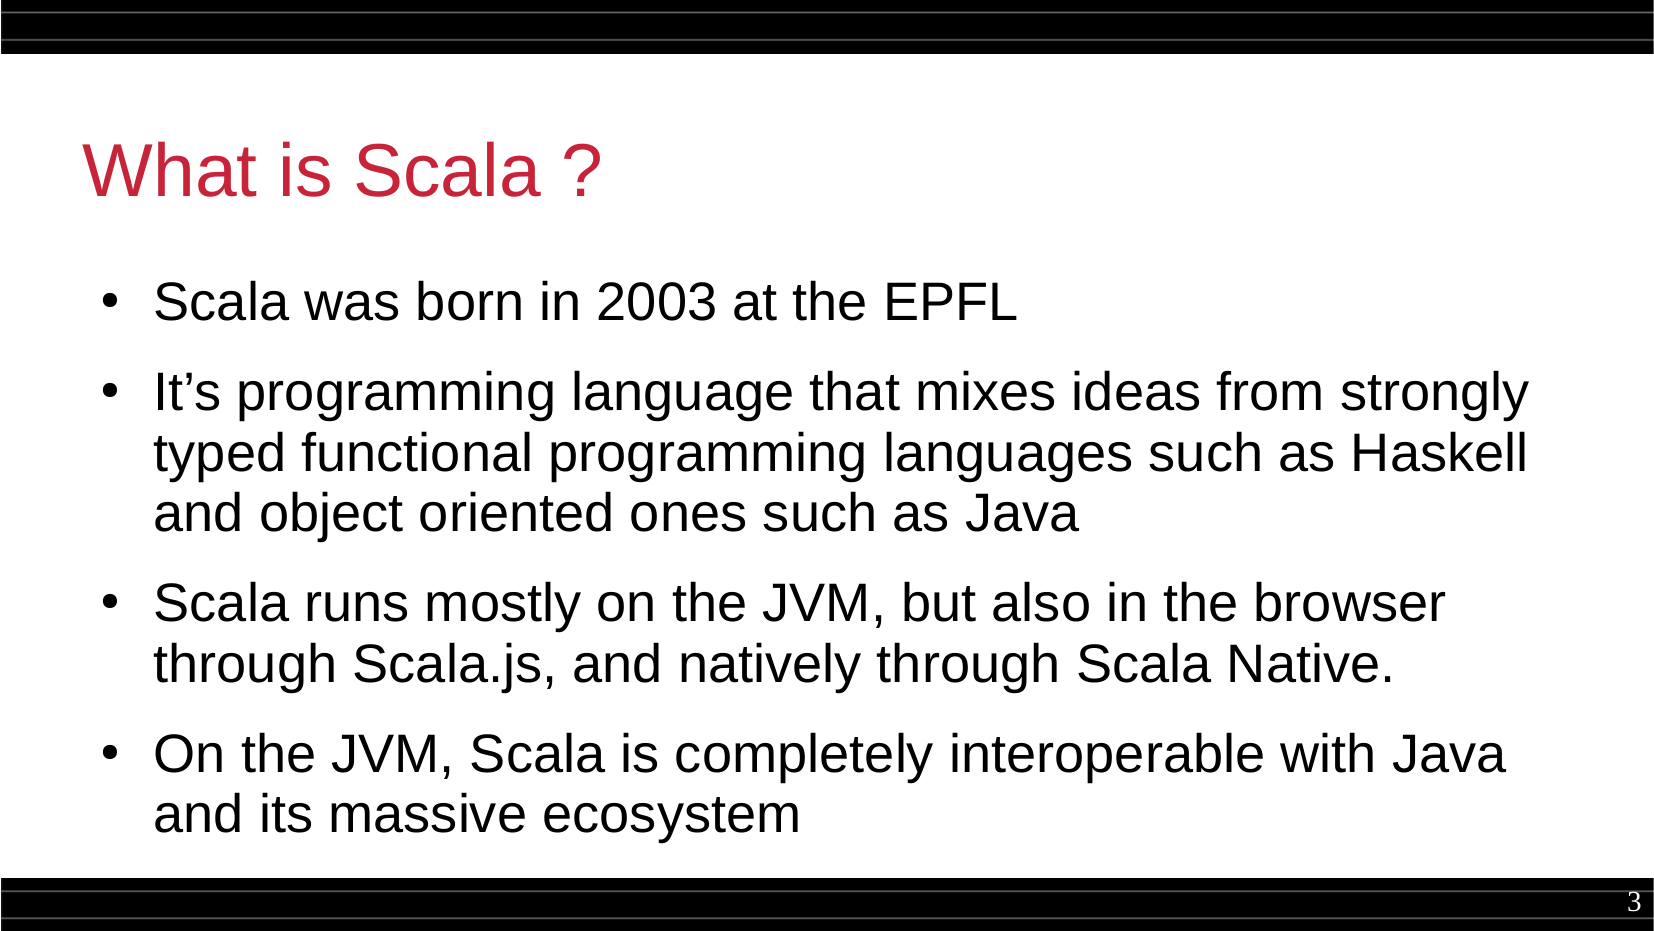

# What is Scala ?
Scala was born in 2003 at the EPFL
It’s programming language that mixes ideas from strongly typed functional programming languages such as Haskell and object oriented ones such as Java
Scala runs mostly on the JVM, but also in the browser through Scala.js, and natively through Scala Native.
On the JVM, Scala is completely interoperable with Java and its massive ecosystem